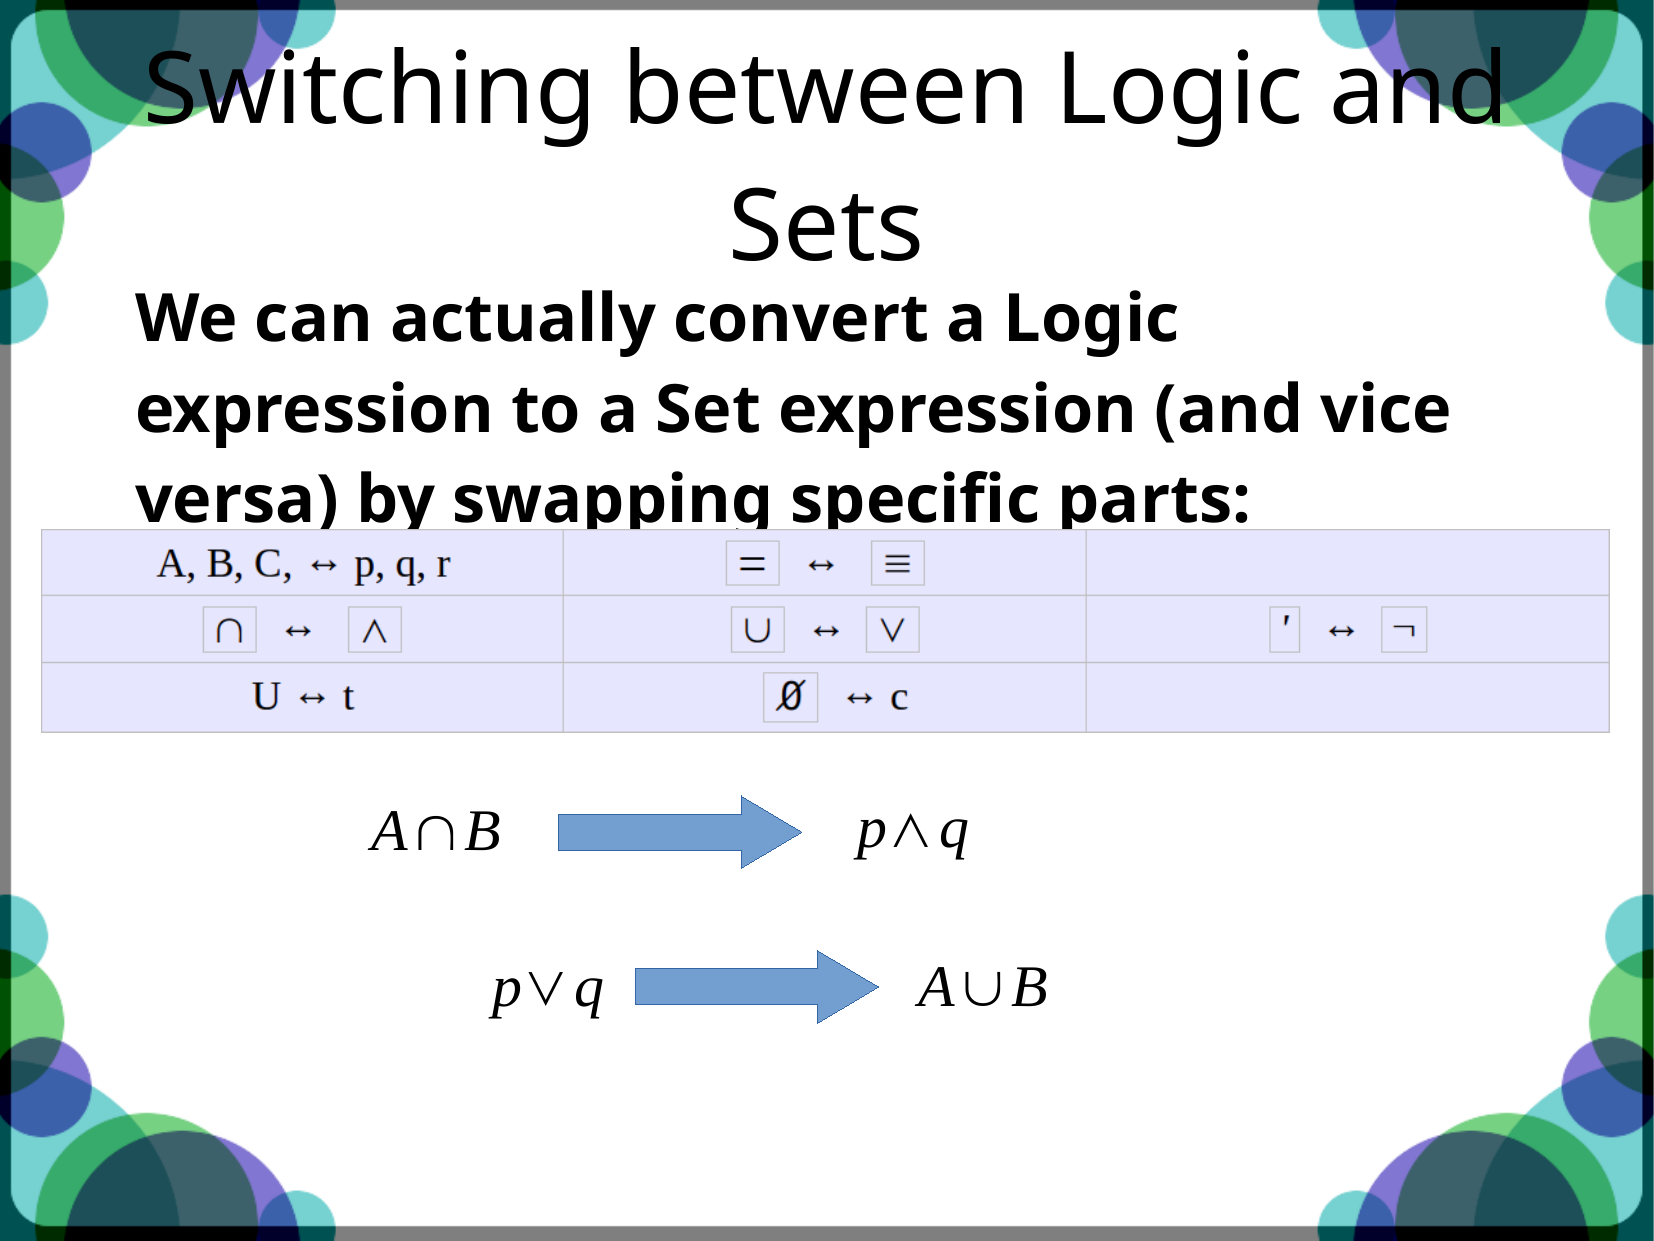

# Switching between Logic and Sets
We can actually convert a Logic expression to a Set expression (and vice versa) by swapping specific parts: